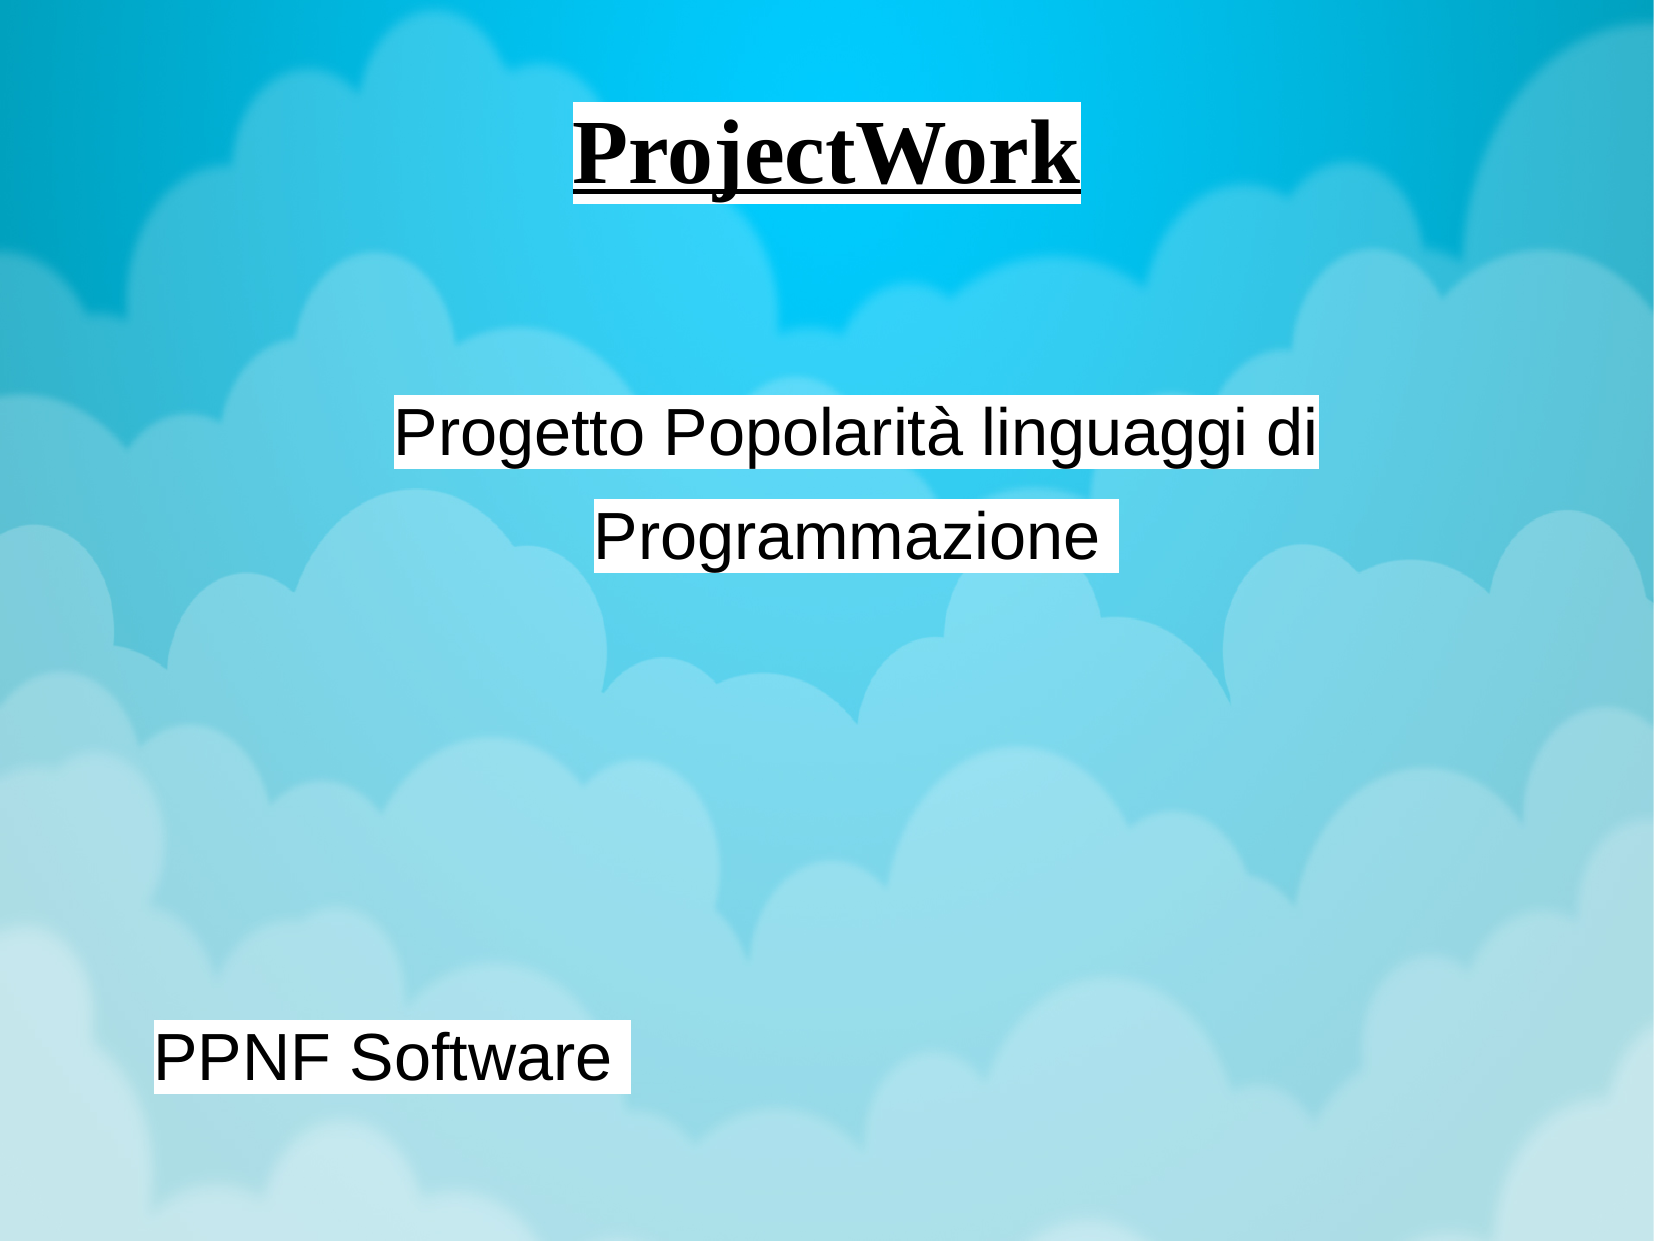

# ProjectWork
Progetto Popolarità linguaggi di
Programmazione
PPNF Software